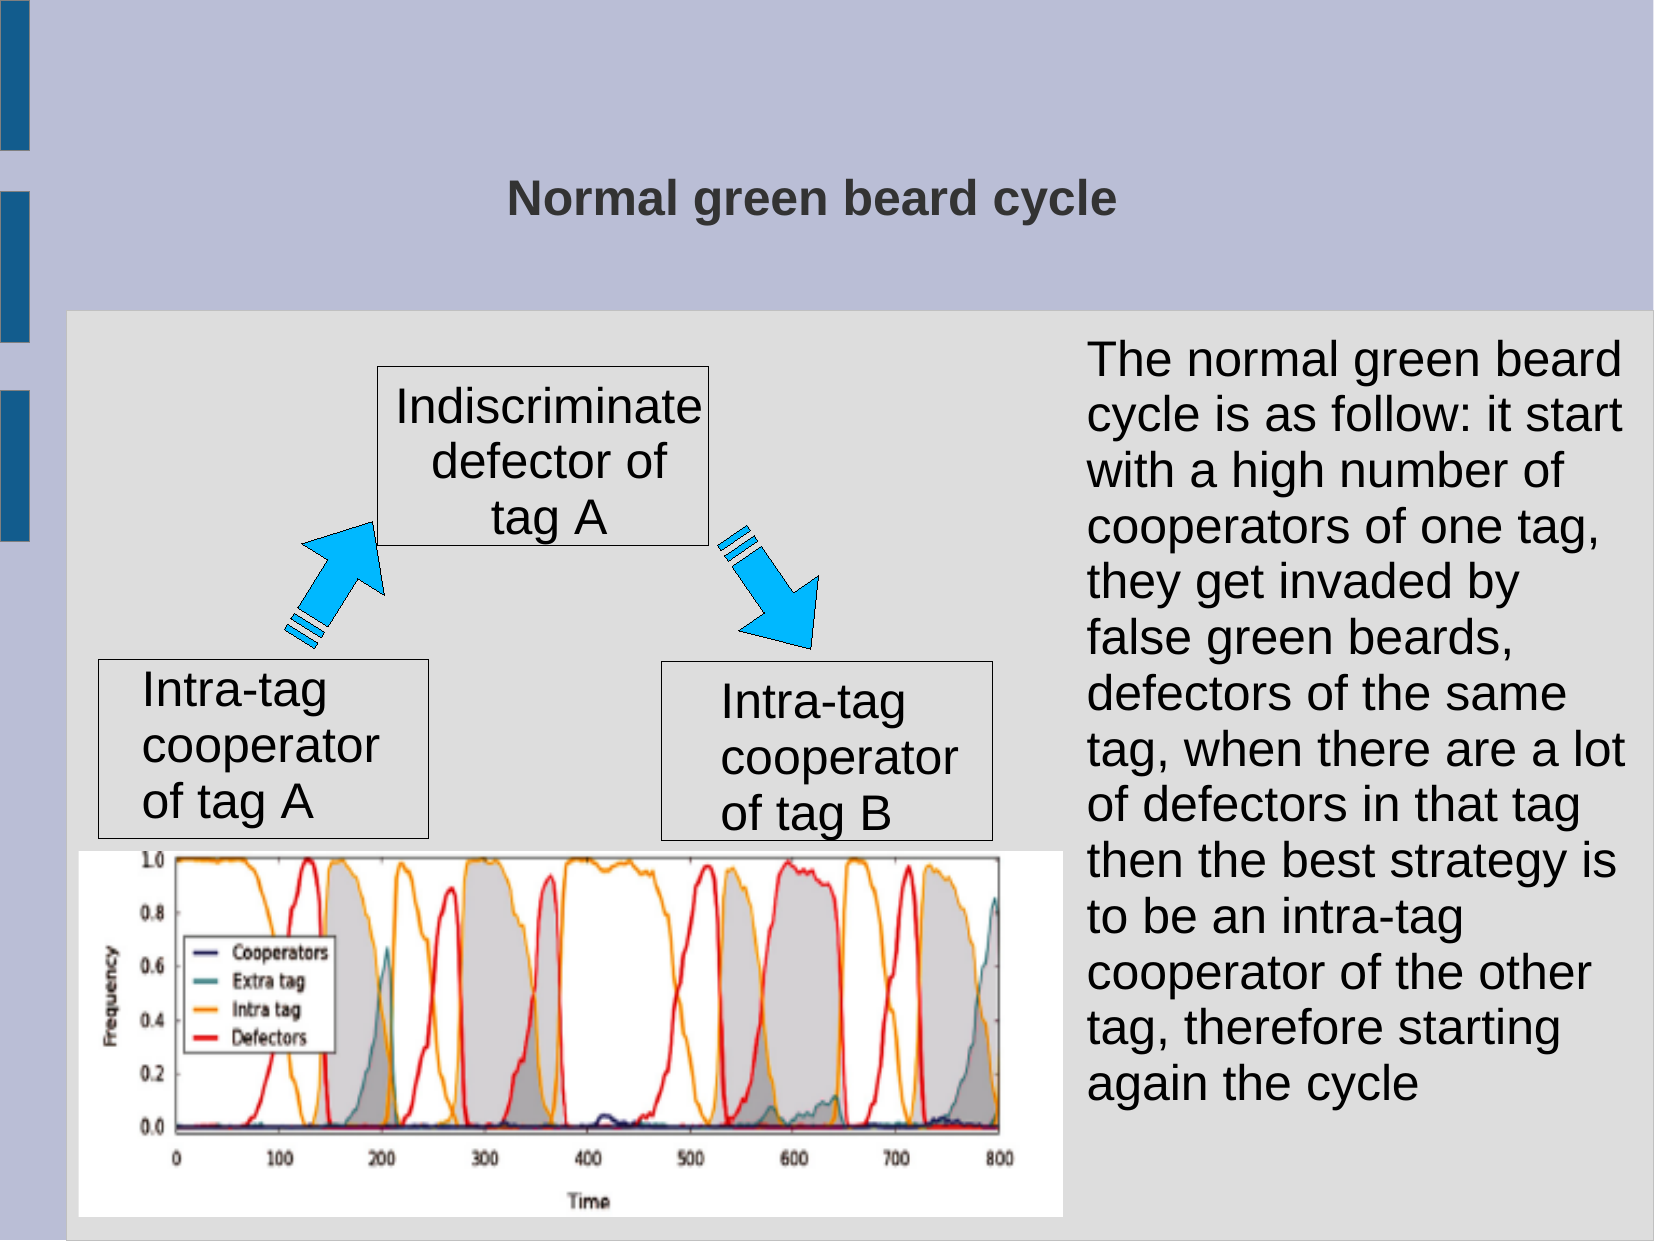

# Normal green beard cycle
The normal green beard cycle is as follow: it start with a high number of cooperators of one tag, they get invaded by false green beards, defectors of the same tag, when there are a lot of defectors in that tag then the best strategy is to be an intra-tag cooperator of the other tag, therefore starting again the cycle
Indiscriminate defector of tag A
Intra-tag
cooperator of tag A
Intra-tag
cooperator of tag B